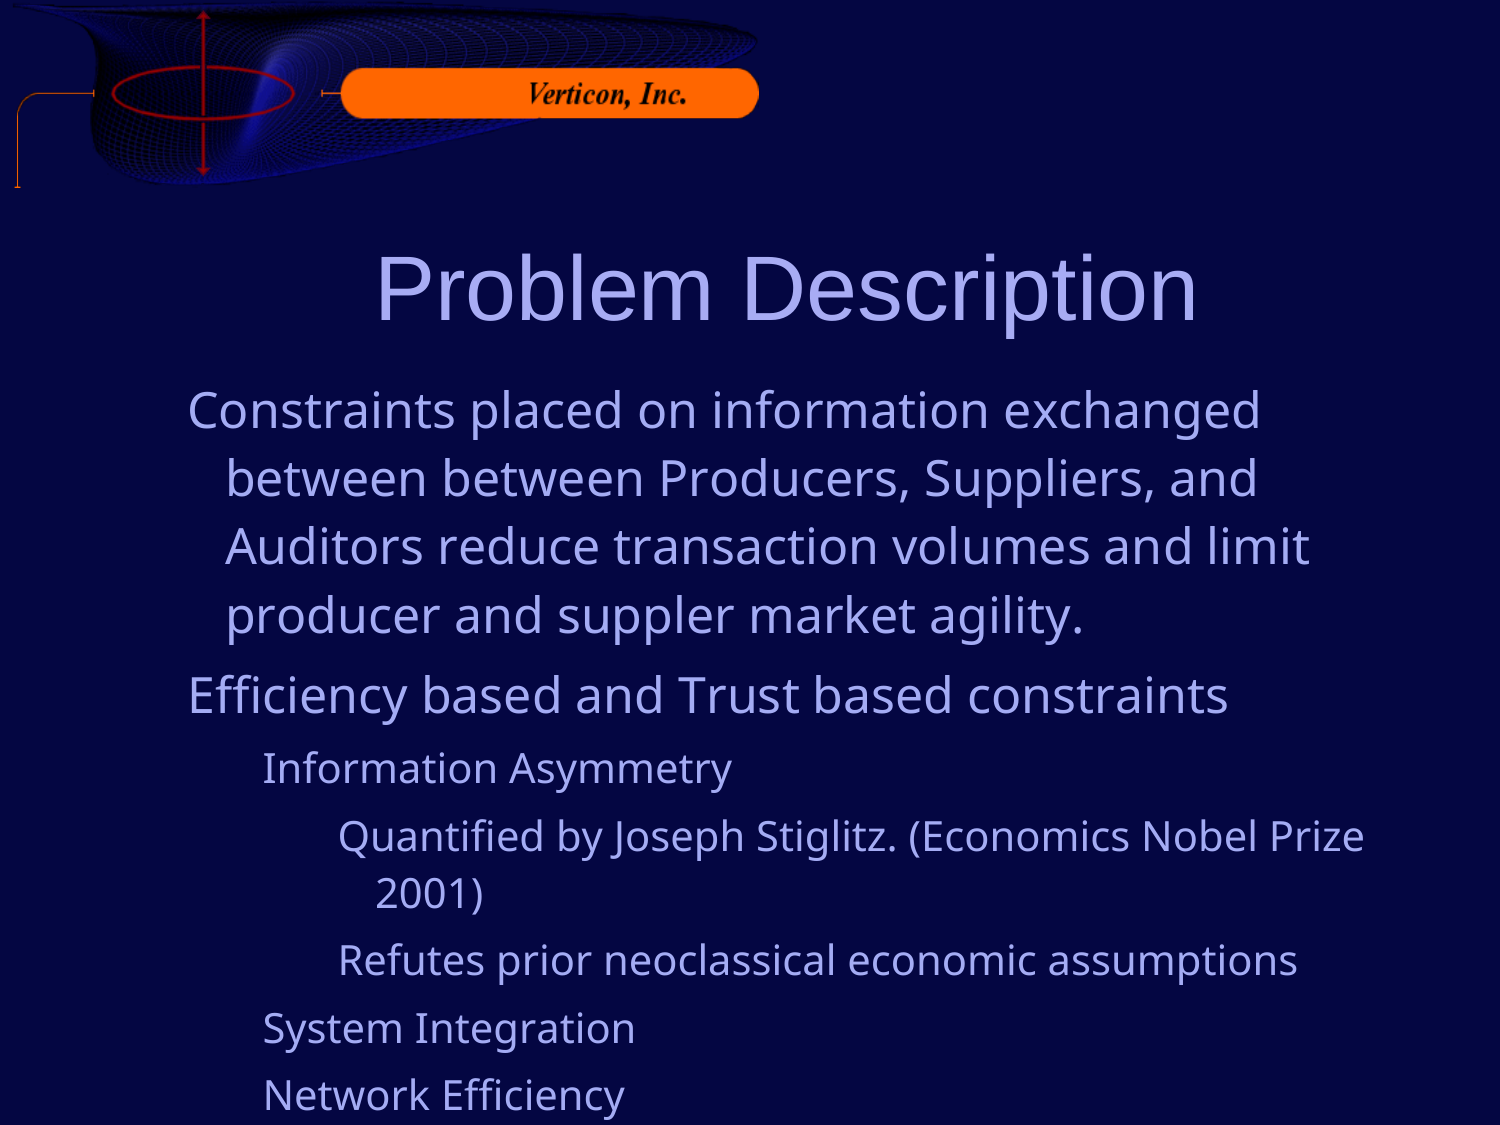

# Problem Description
Constraints placed on information exchanged between between Producers, Suppliers, and Auditors reduce transaction volumes and limit producer and suppler market agility.
Efficiency based and Trust based constraints
Information Asymmetry
Quantified by Joseph Stiglitz. (Economics Nobel Prize 2001)
Refutes prior neoclassical economic assumptions
System Integration
Network Efficiency